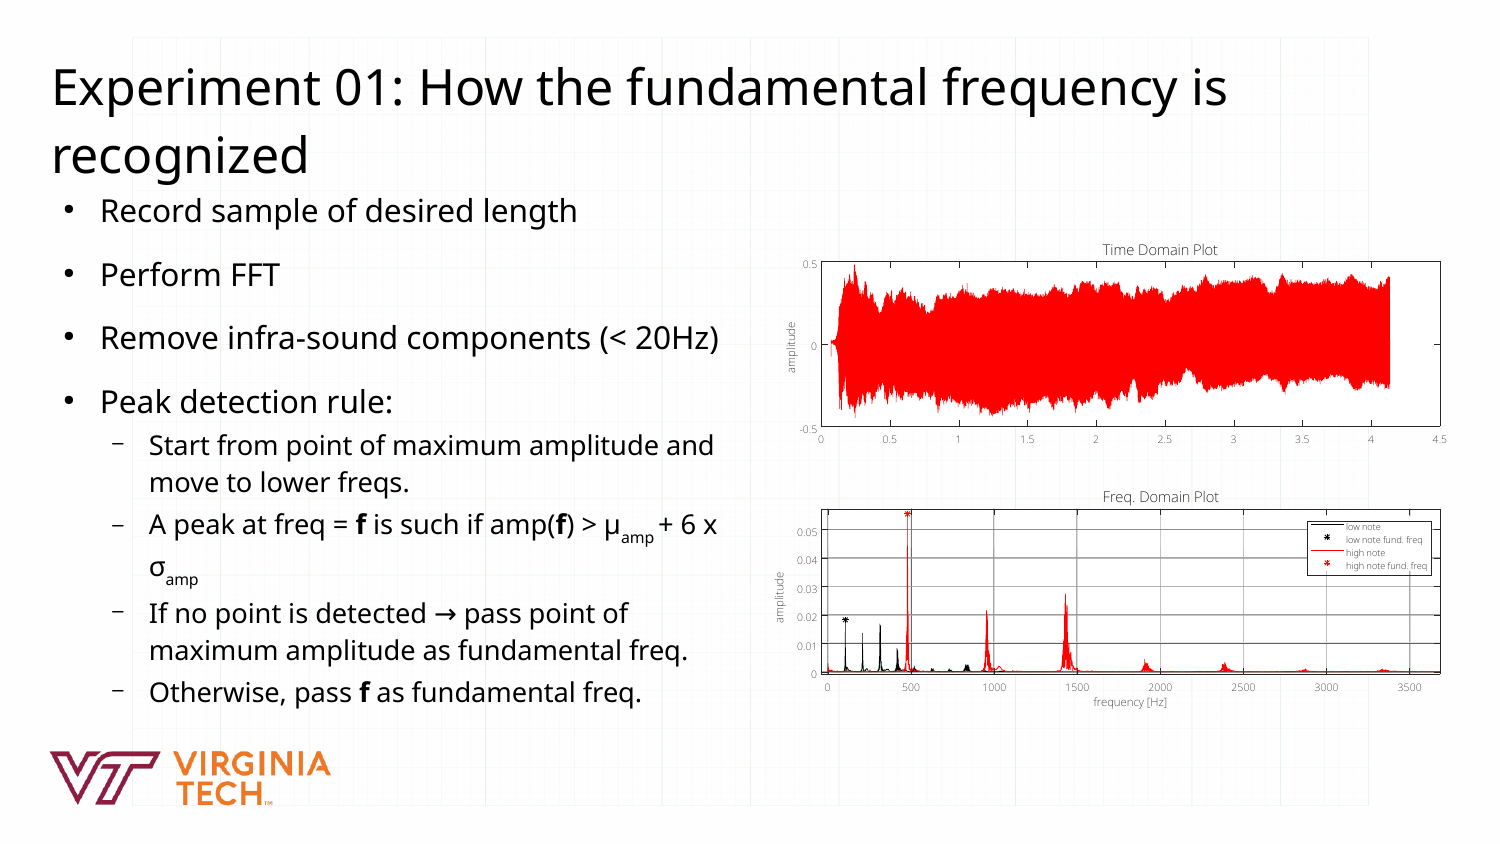

# Experiment 01: How the fundamental frequency is recognized
Record sample of desired length
Perform FFT
Remove infra-sound components (< 20Hz)
Peak detection rule:
Start from point of maximum amplitude and move to lower freqs.
A peak at freq = f is such if amp(f) > μamp + 6 x σamp
If no point is detected → pass point of maximum amplitude as fundamental freq.
Otherwise, pass f as fundamental freq.